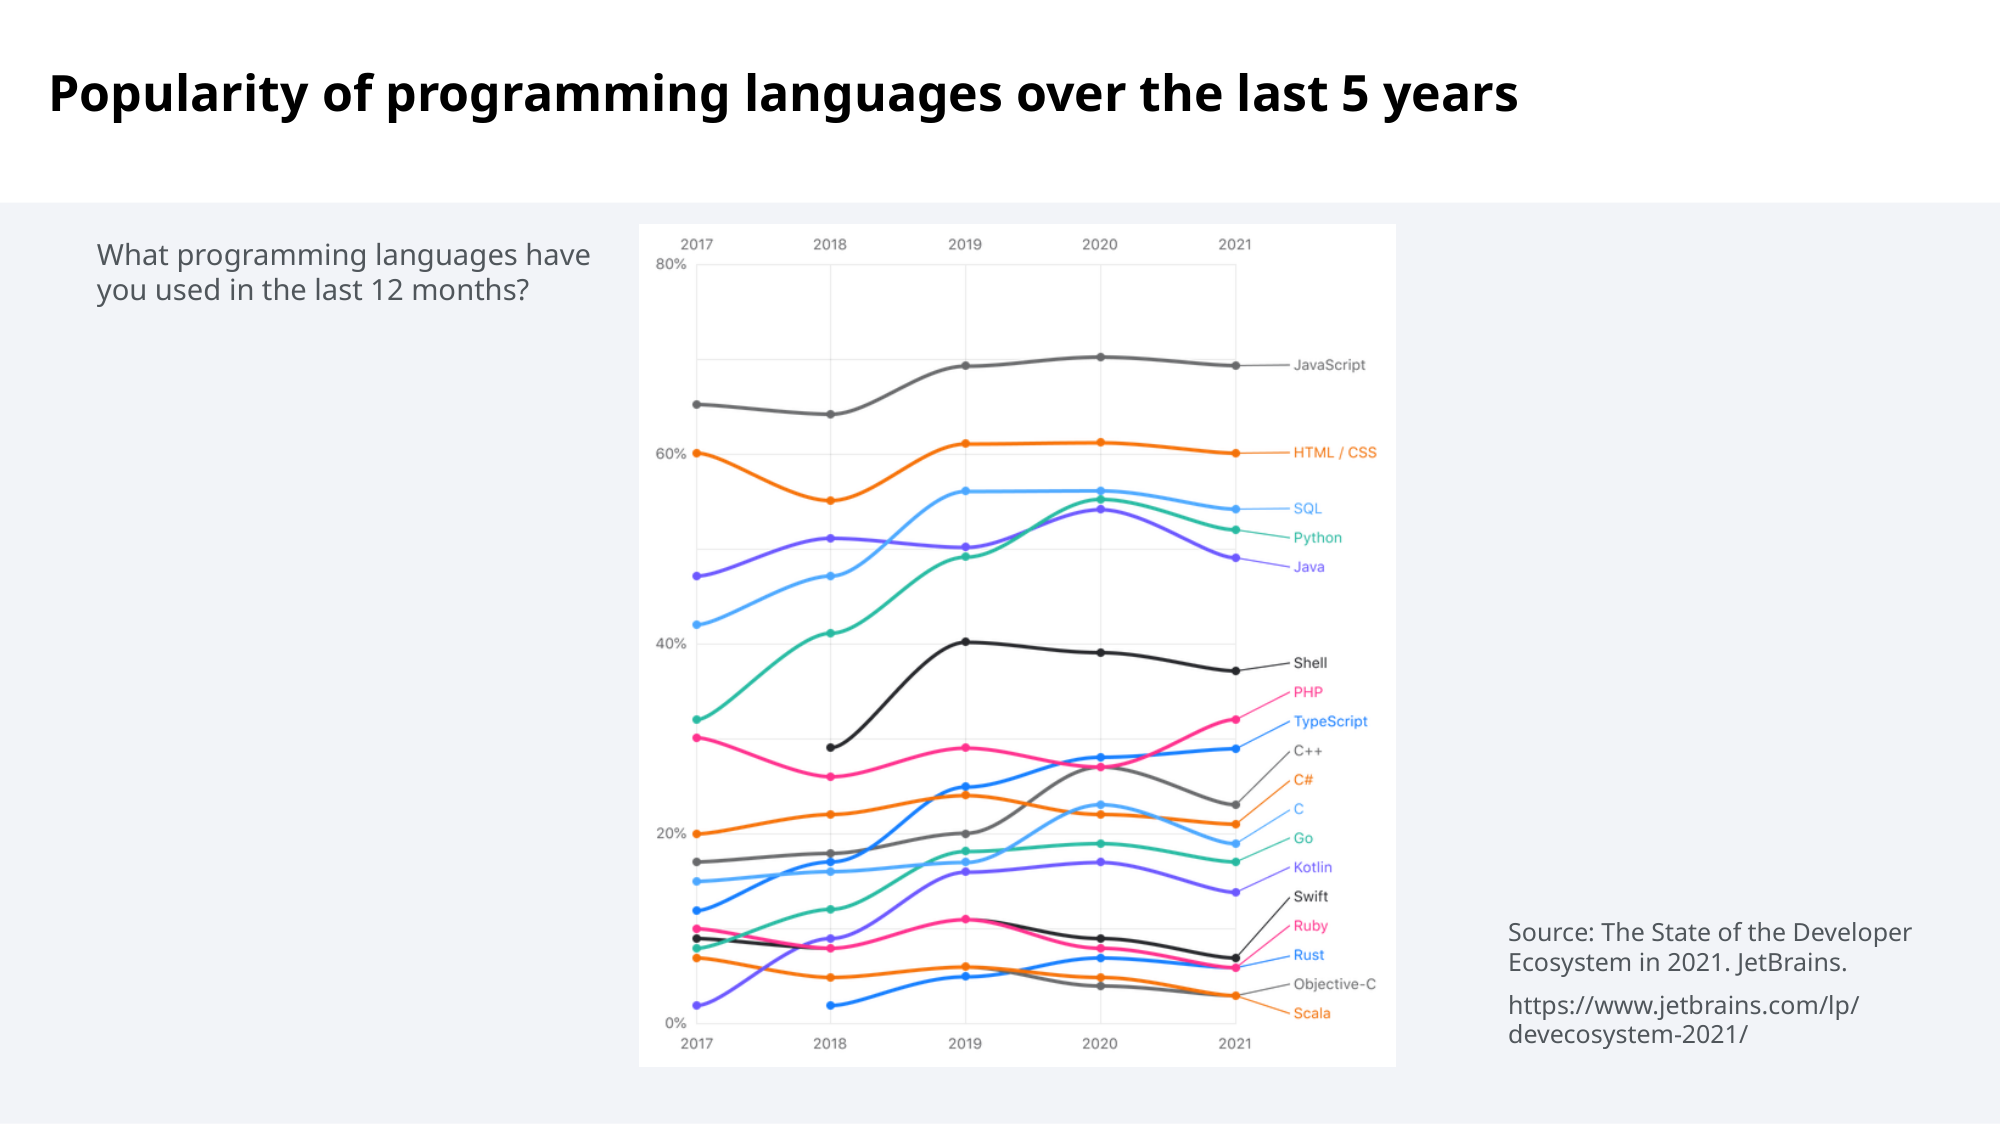

# Popularity of programming languages over the last 5 years
What programming languages have you used in the last 12 months?
Source: The State of the Developer Ecosystem in 2021. JetBrains.
https://www.jetbrains.com/lp/devecosystem-2021/